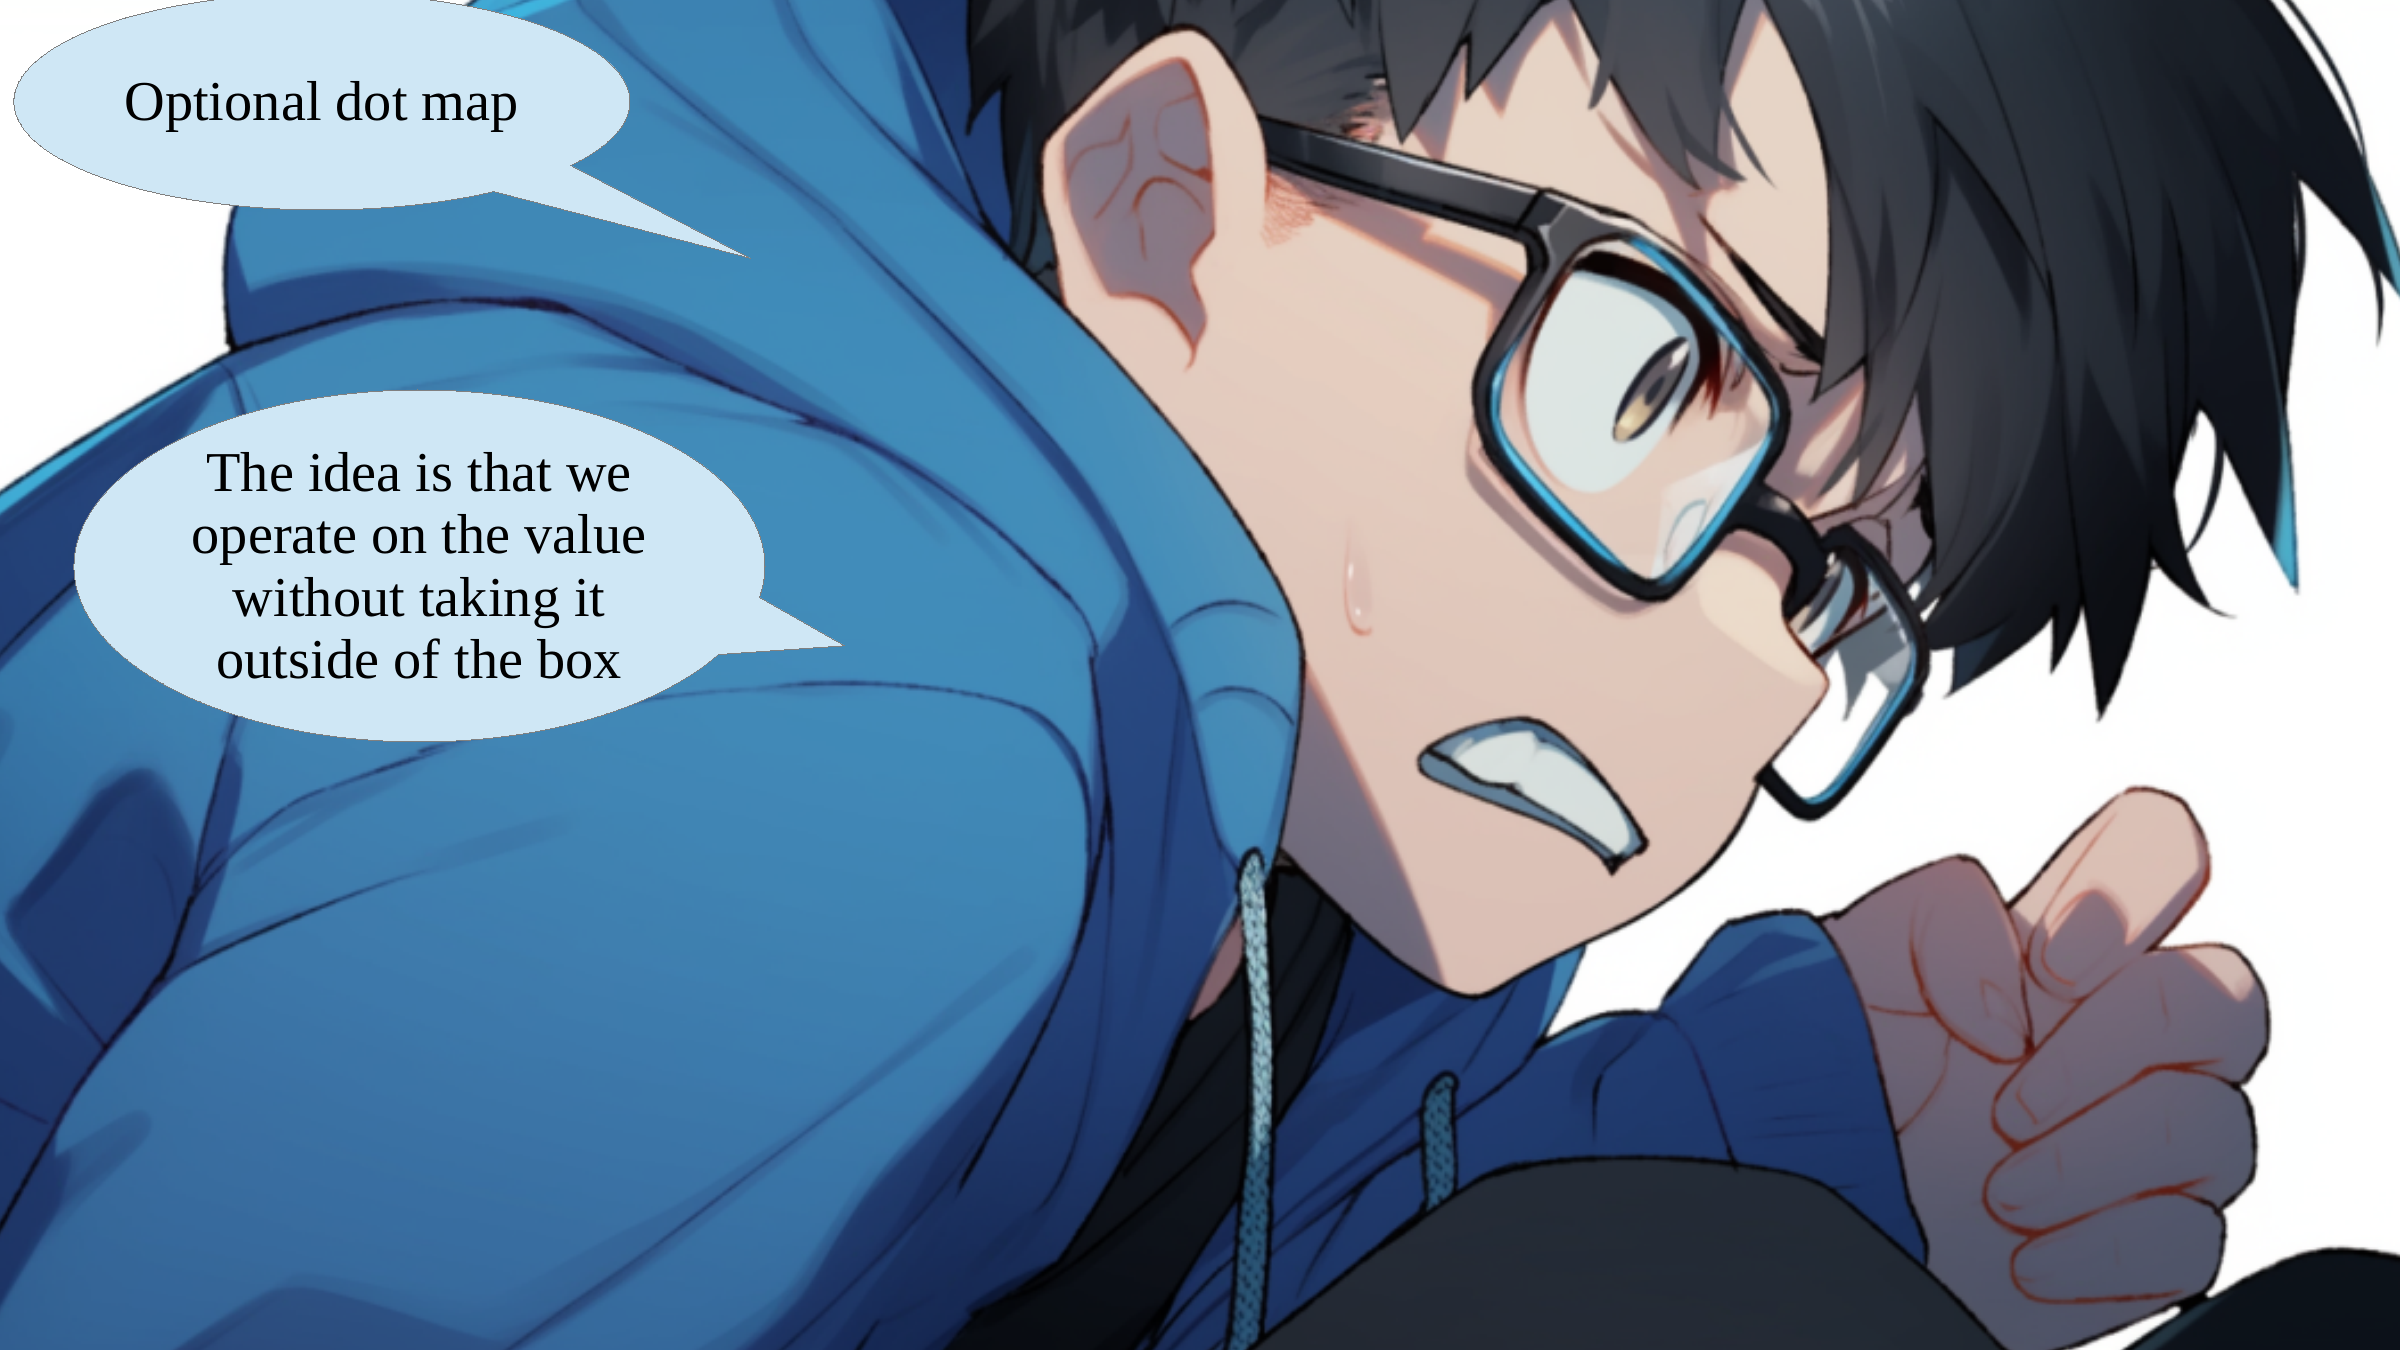

Optional dot map
The idea is that we
operate on the value
without taking it
outside of the box